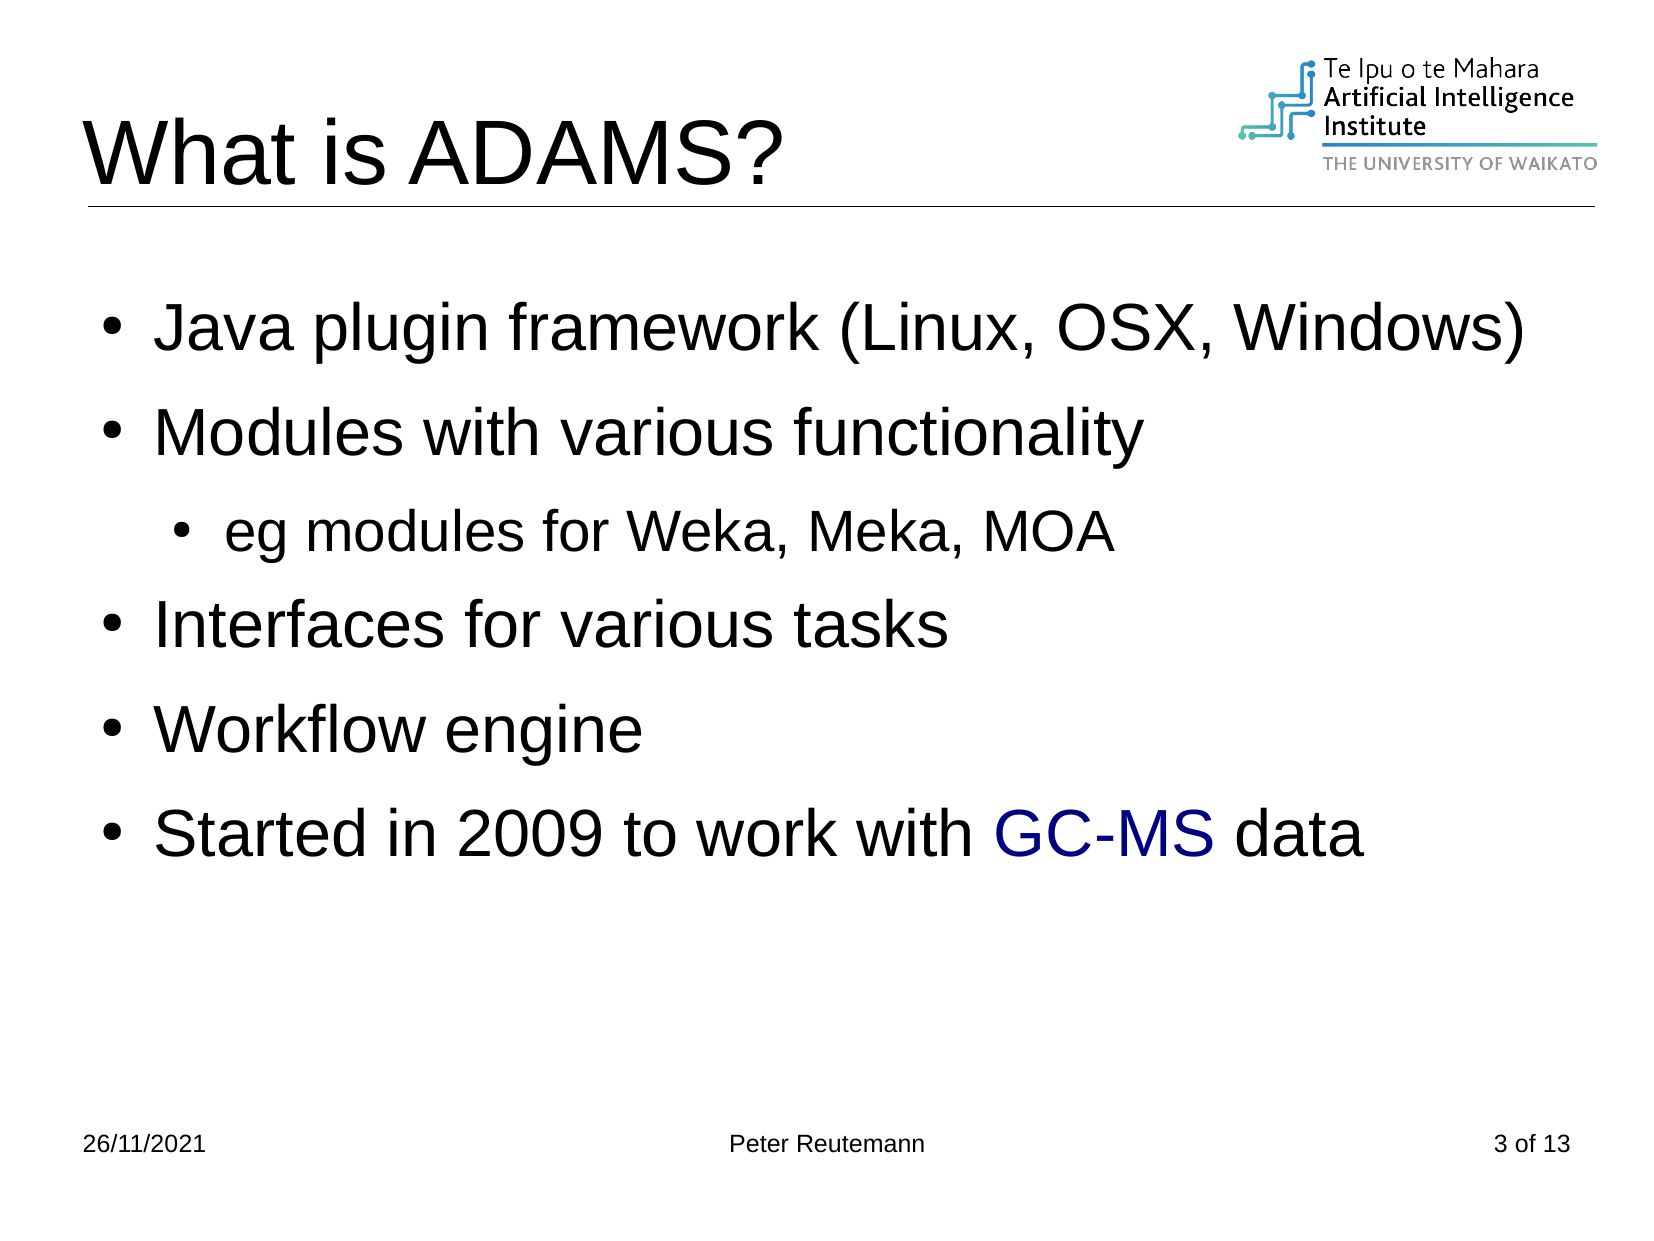

# What is ADAMS?
Java plugin framework (Linux, OSX, Windows)
Modules with various functionality
eg modules for Weka, Meka, MOA
Interfaces for various tasks
Workflow engine
Started in 2009 to work with GC-MS data
26/11/2021
Peter Reutemann
3